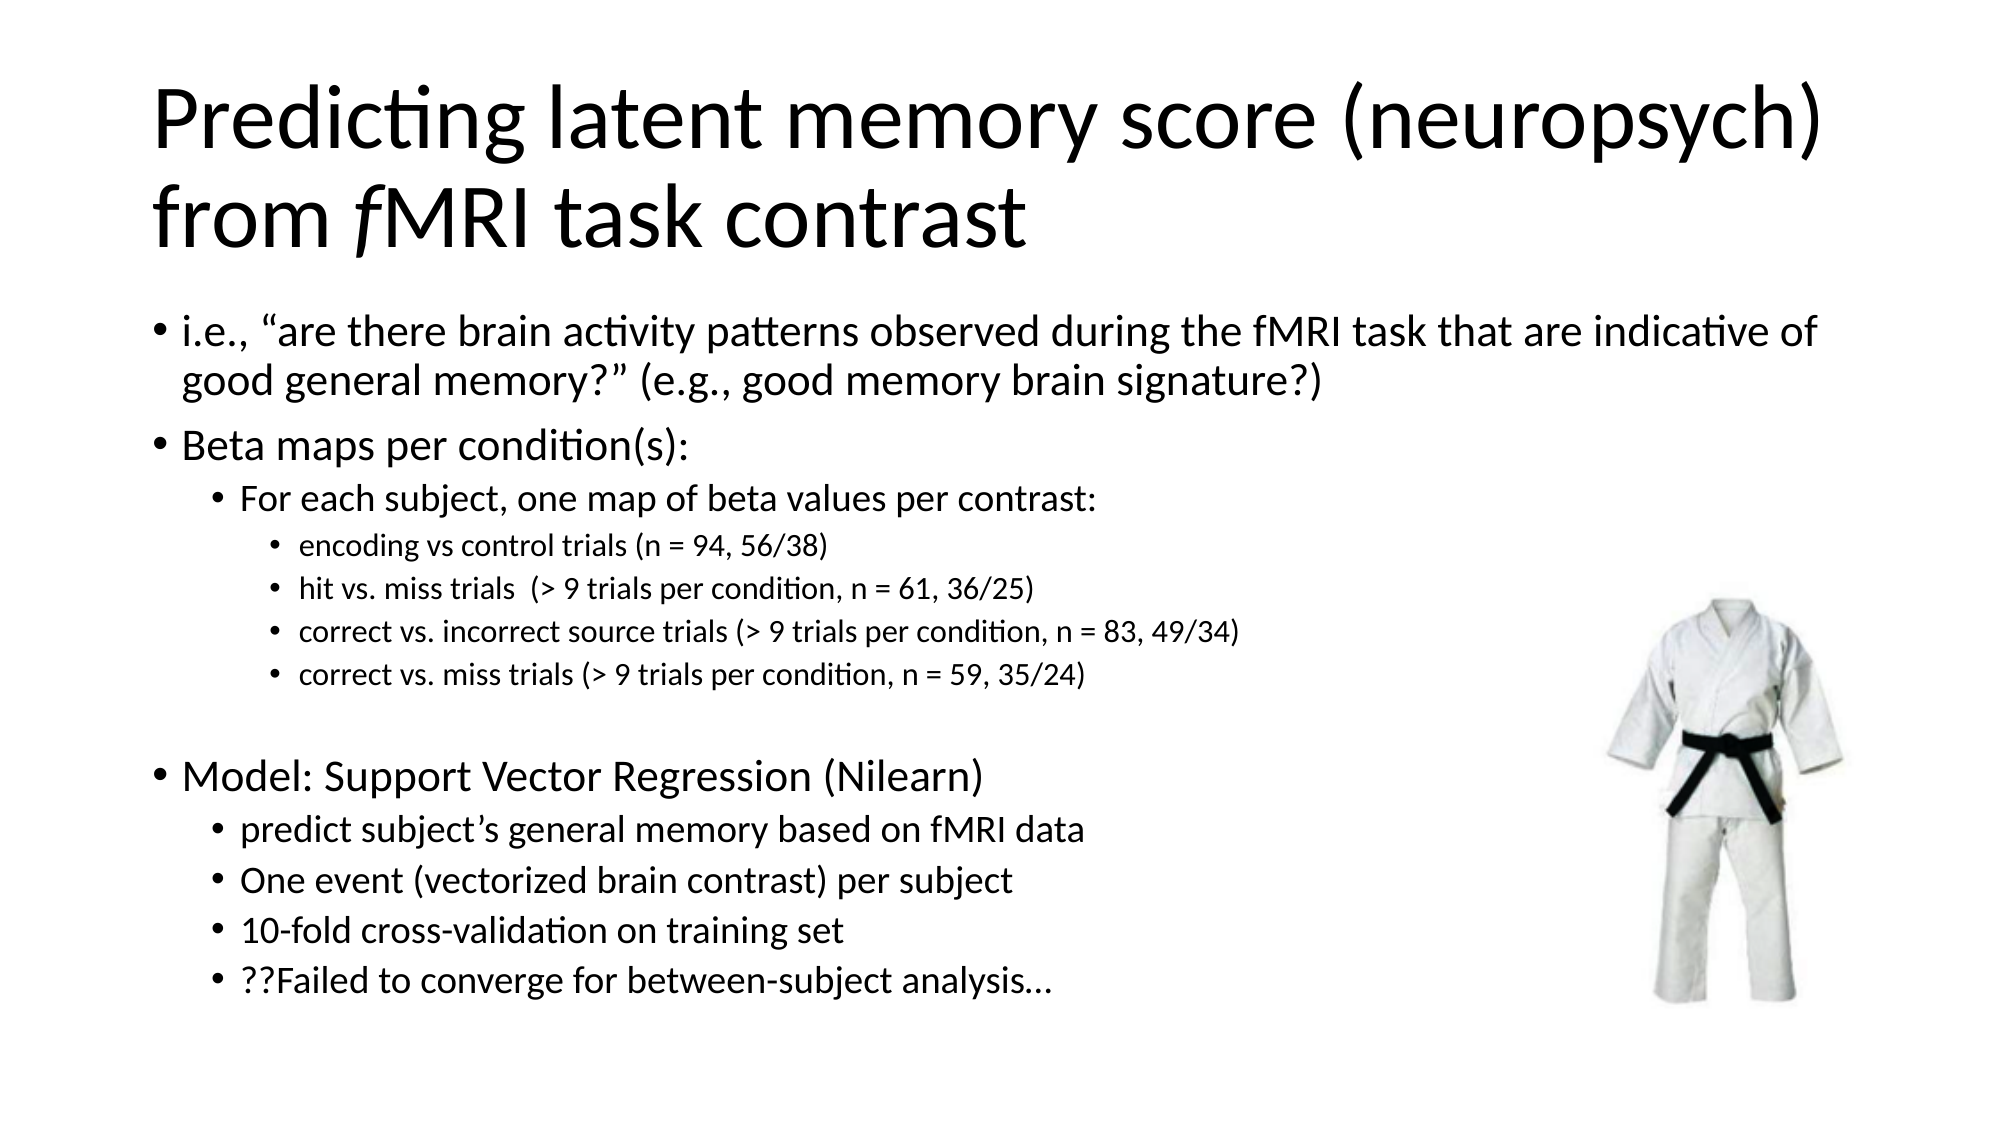

# Predicting latent memory score (neuropsych) from fMRI task contrast
i.e., “are there brain activity patterns observed during the fMRI task that are indicative of good general memory?” (e.g., good memory brain signature?)
Beta maps per condition(s):
For each subject, one map of beta values per contrast:
encoding vs control trials (n = 94, 56/38)
hit vs. miss trials (> 9 trials per condition, n = 61, 36/25)
correct vs. incorrect source trials (> 9 trials per condition, n = 83, 49/34)
correct vs. miss trials (> 9 trials per condition, n = 59, 35/24)
Model: Support Vector Regression (Nilearn)
predict subject’s general memory based on fMRI data
One event (vectorized brain contrast) per subject
10-fold cross-validation on training set
??Failed to converge for between-subject analysis…